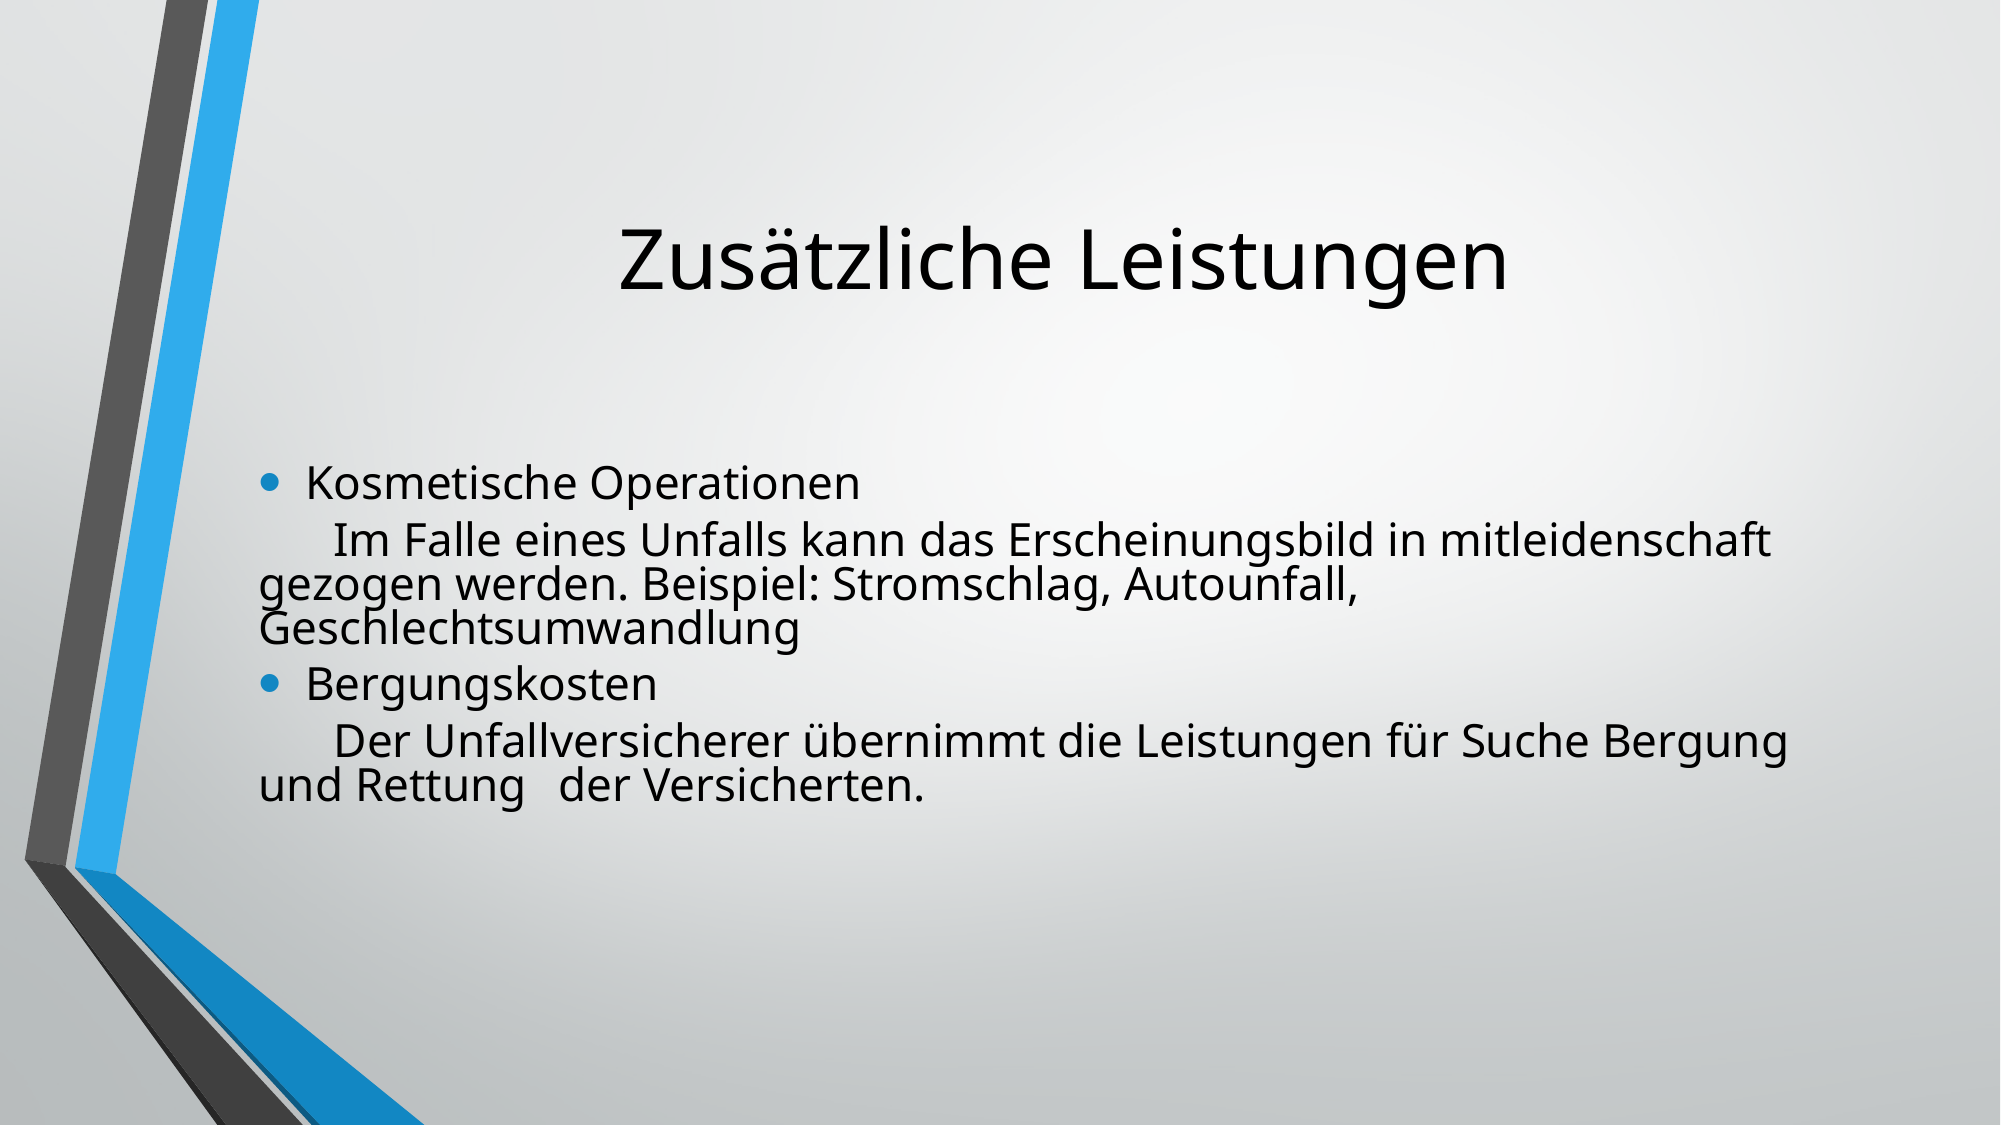

# Zusätzliche Leistungen
Kosmetische Operationen
	Im Falle eines Unfalls kann das Erscheinungsbild in mitleidenschaft 	gezogen werden. Beispiel: Stromschlag, Autounfall, 	Geschlechtsumwandlung
Bergungskosten
	Der Unfallversicherer übernimmt die Leistungen für Suche Bergung und Rettung 	der Versicherten.